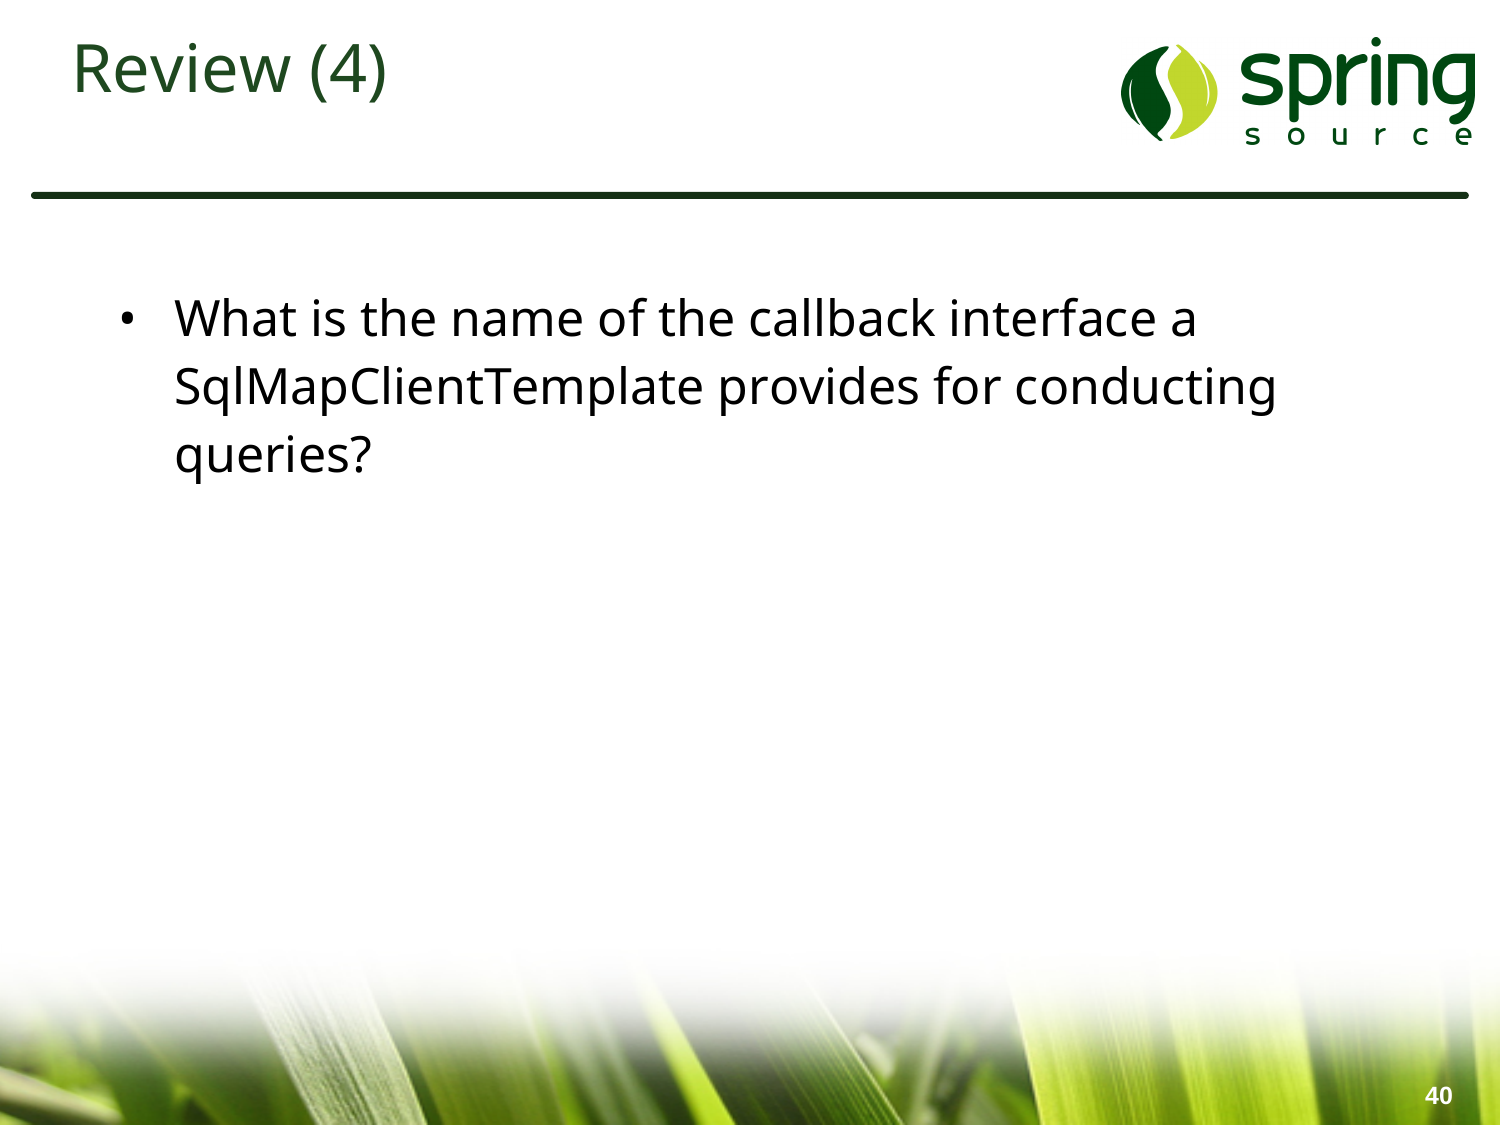

# Review (4)
What is the name of the callback interface a SqlMapClientTemplate provides for conducting queries?